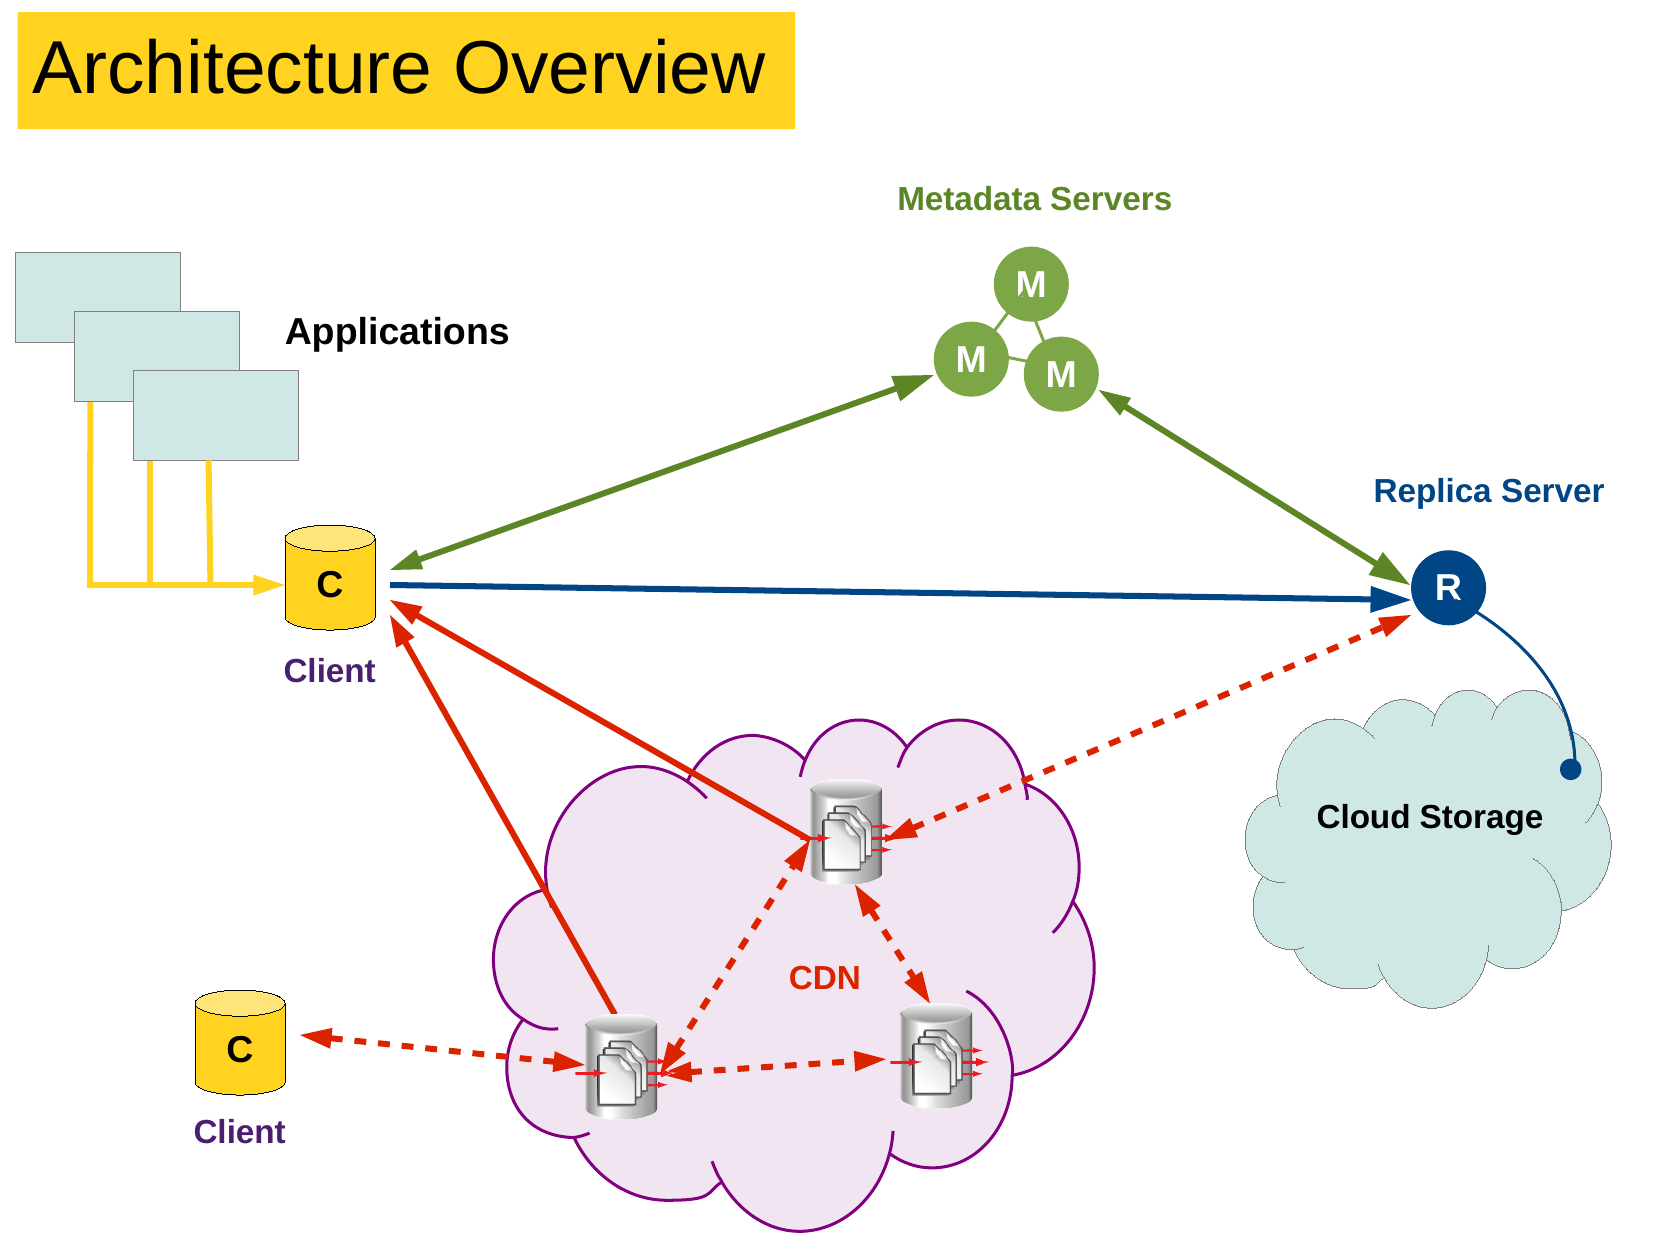

Architecture Overview
Metadata Servers
M
Applications
M
M
Replica Server
C
R
Client
Cloud Storage
CDN
C
Client